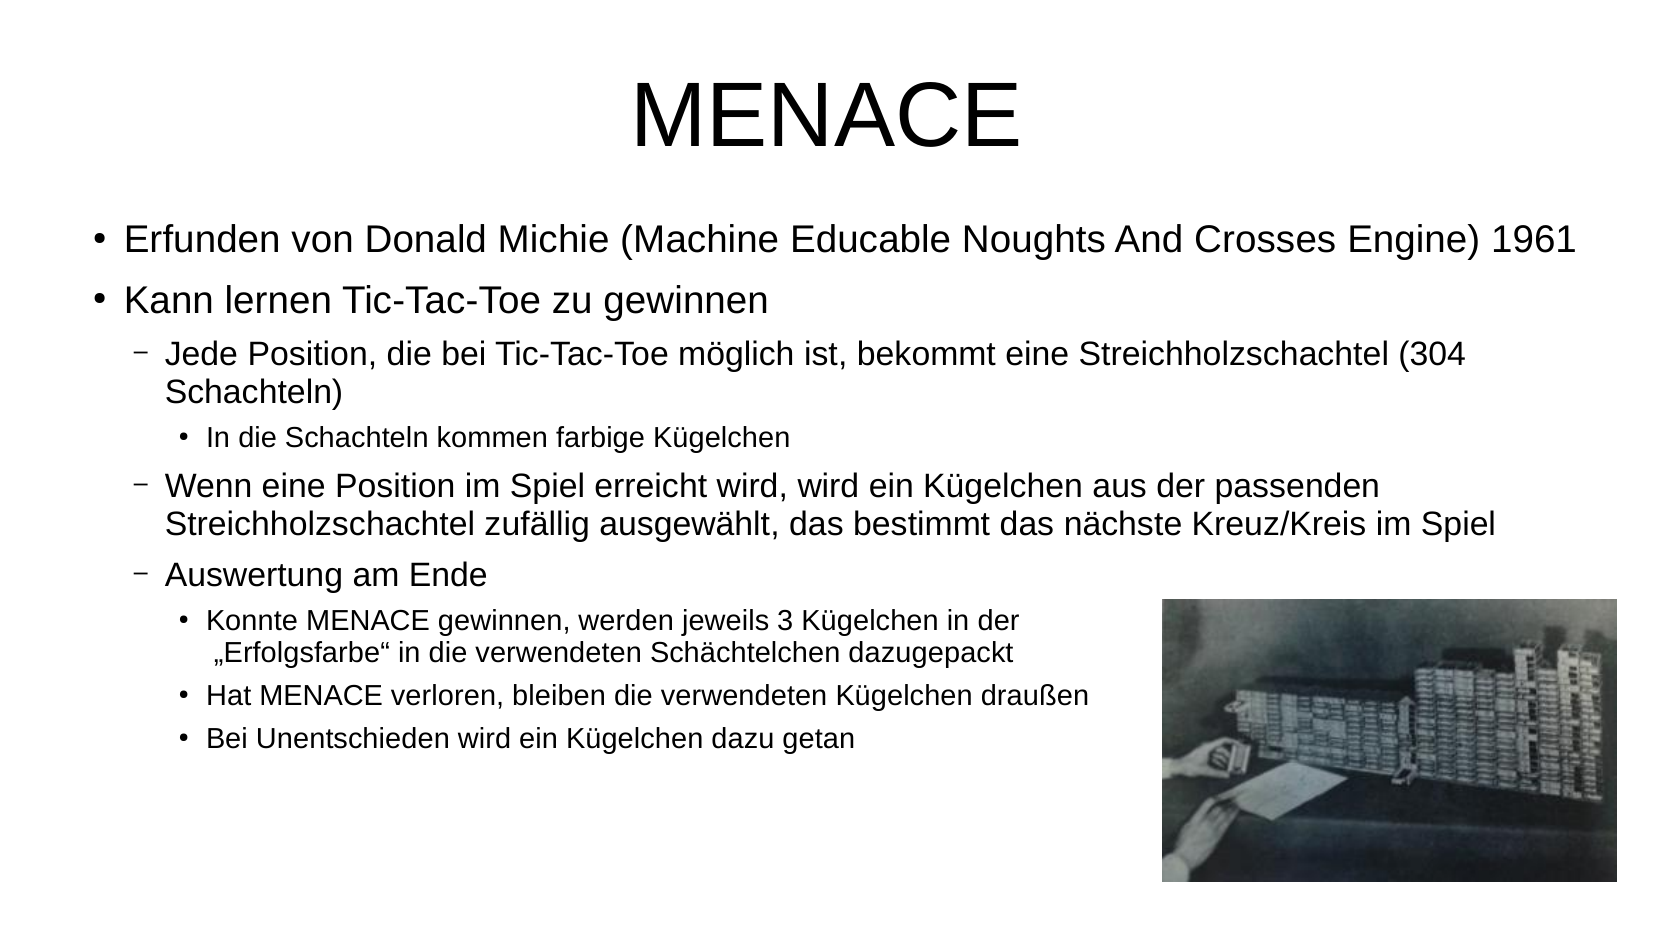

# MENACE
Erfunden von Donald Michie (Machine Educable Noughts And Crosses Engine) 1961
Kann lernen Tic-Tac-Toe zu gewinnen
Jede Position, die bei Tic-Tac-Toe möglich ist, bekommt eine Streichholzschachtel (304 Schachteln)
In die Schachteln kommen farbige Kügelchen
Wenn eine Position im Spiel erreicht wird, wird ein Kügelchen aus der passenden Streichholzschachtel zufällig ausgewählt, das bestimmt das nächste Kreuz/Kreis im Spiel
Auswertung am Ende
Konnte MENACE gewinnen, werden jeweils 3 Kügelchen in der
 „Erfolgsfarbe“ in die verwendeten Schächtelchen dazugepackt
Hat MENACE verloren, bleiben die verwendeten Kügelchen draußen
Bei Unentschieden wird ein Kügelchen dazu getan